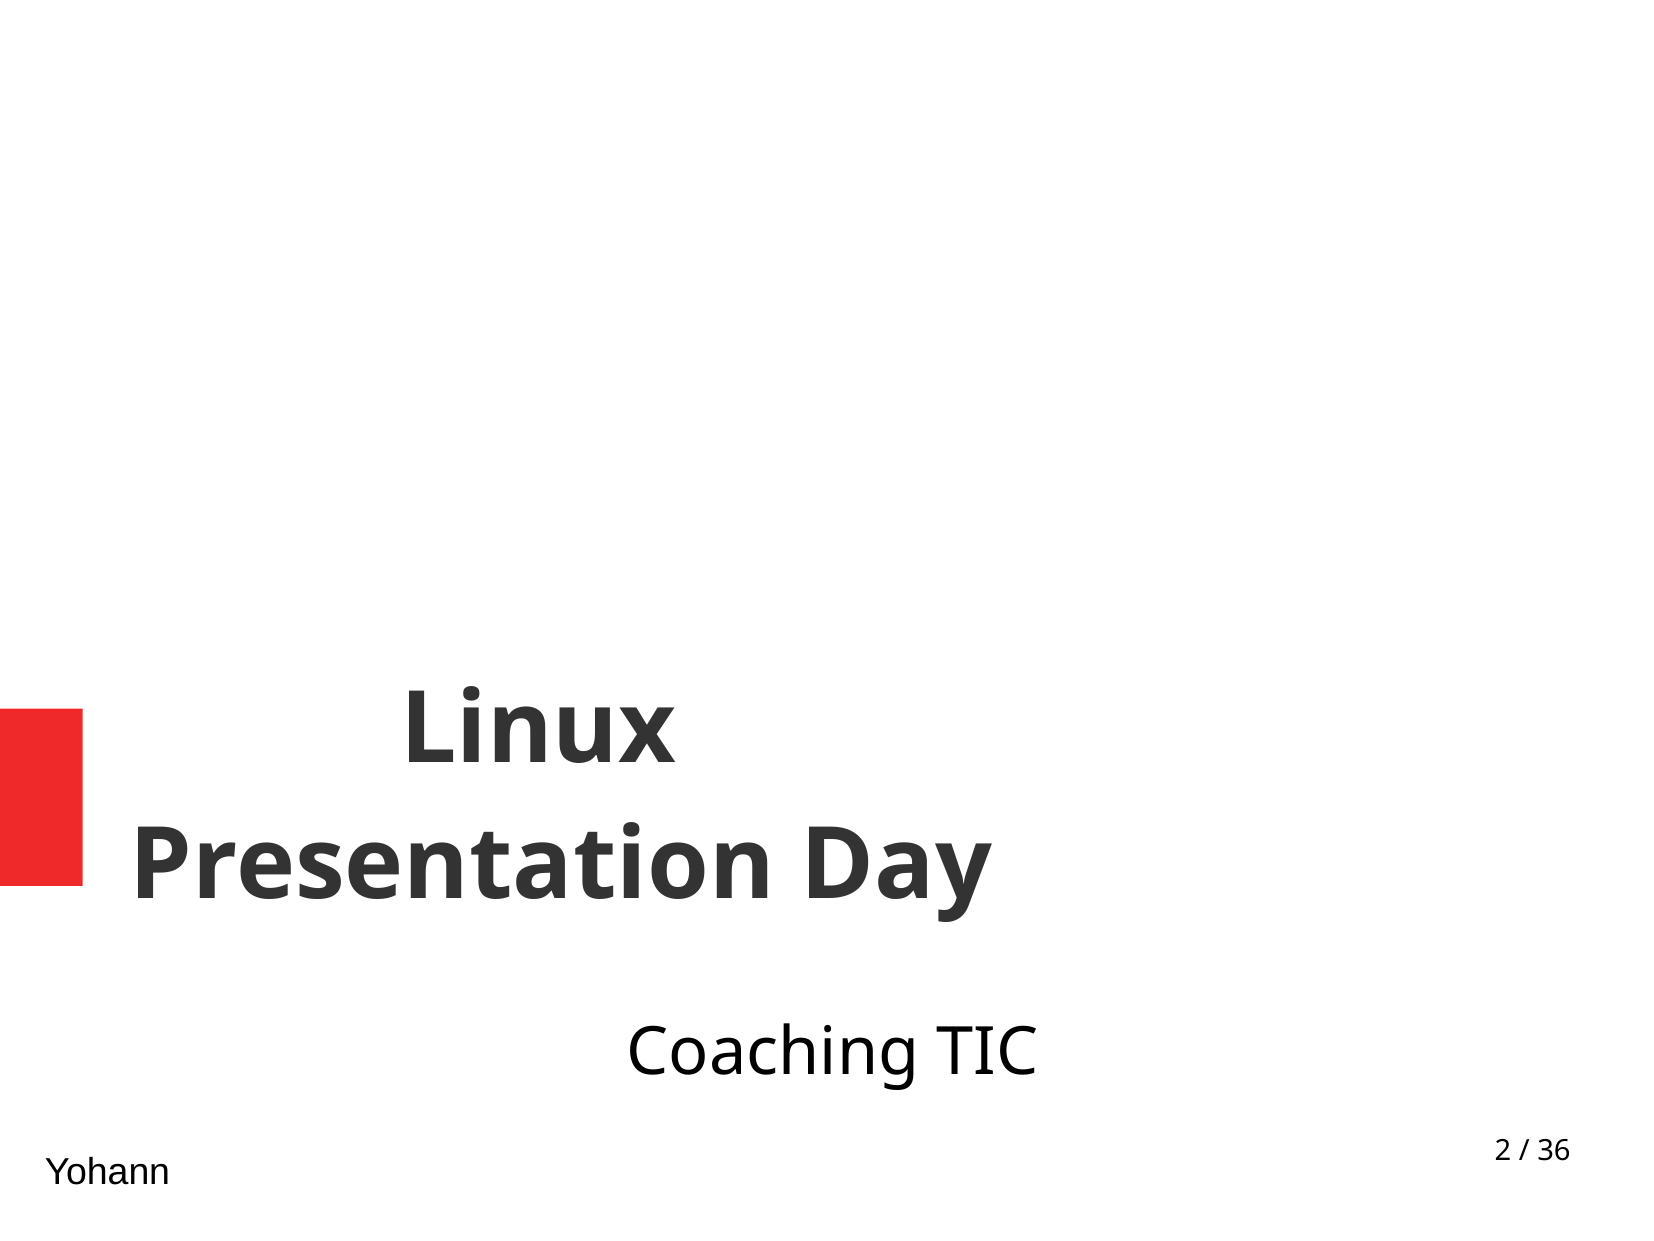

# GNU/Linux Presentation Day
Coaching TIC
2
Yohann